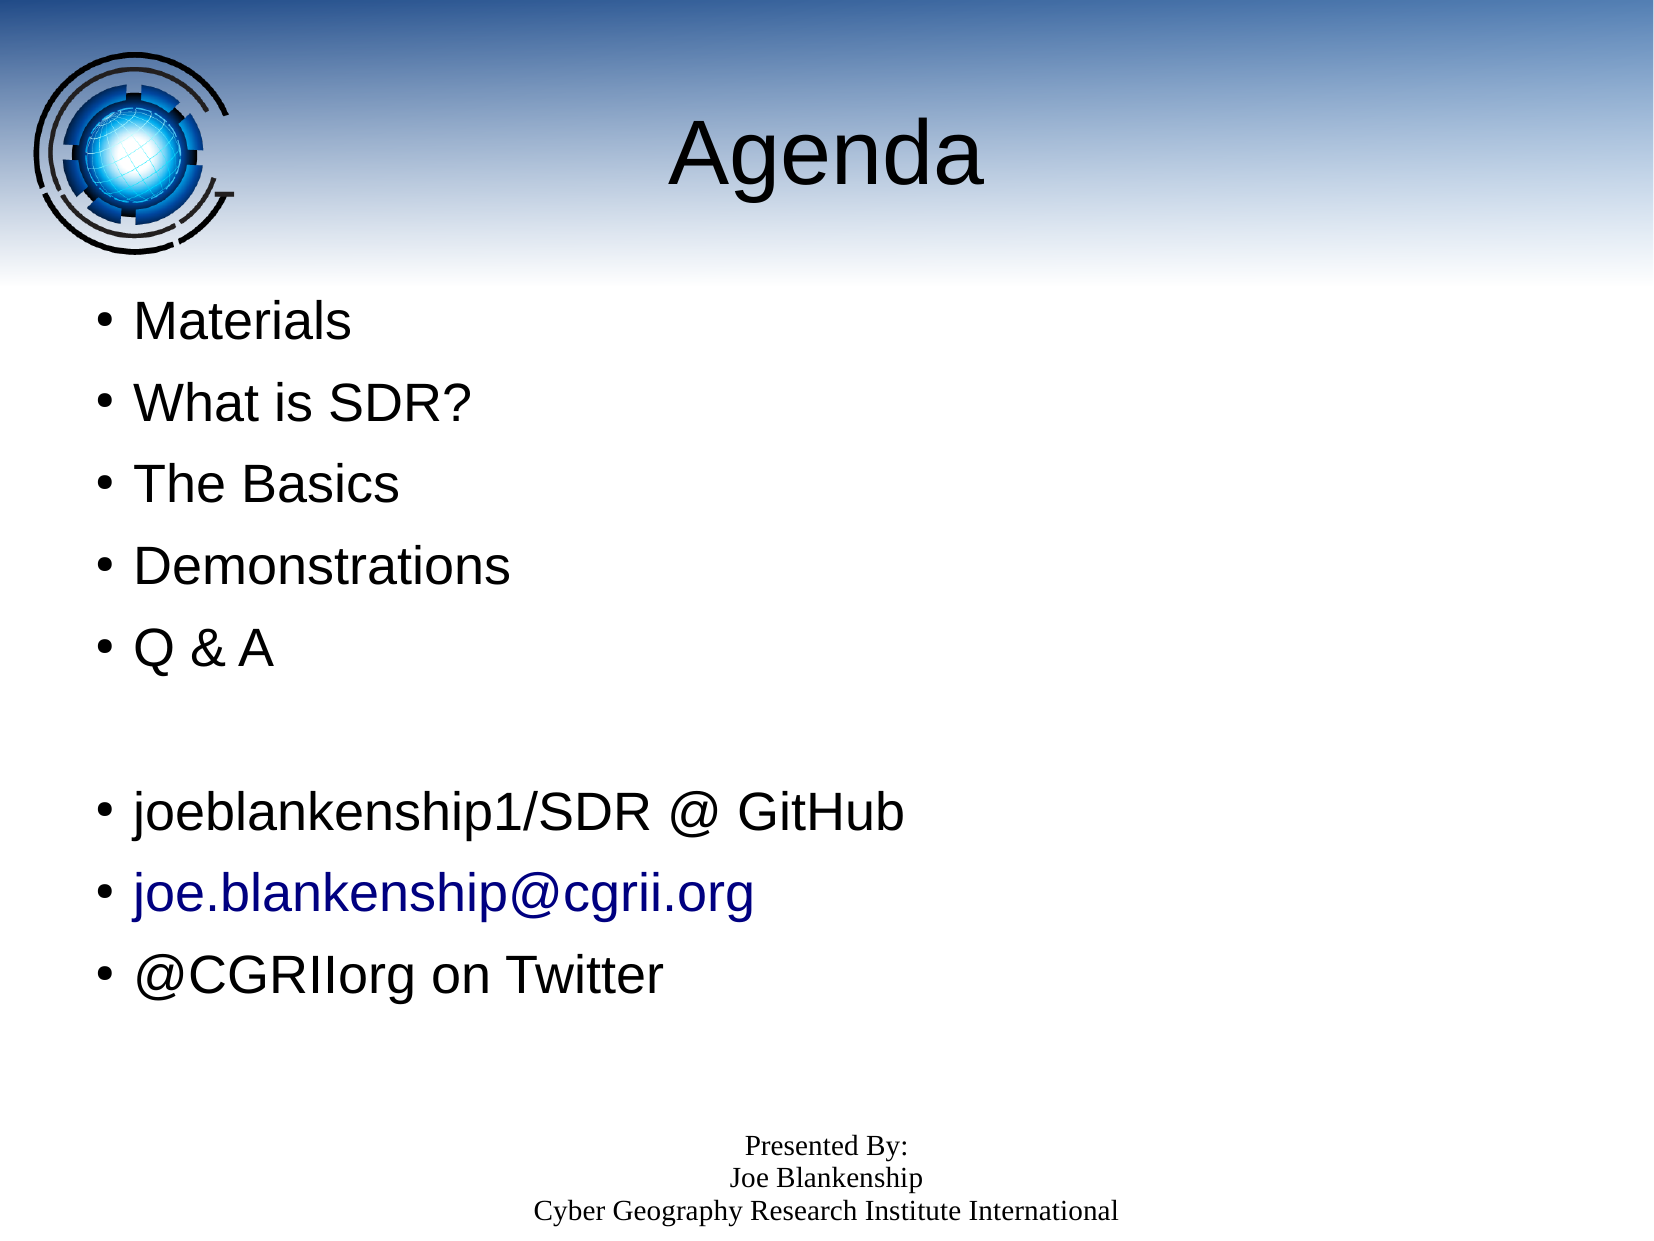

# Agenda
Materials
What is SDR?
The Basics
Demonstrations
Q & A
joeblankenship1/SDR @ GitHub
joe.blankenship@cgrii.org
@CGRIIorg on Twitter